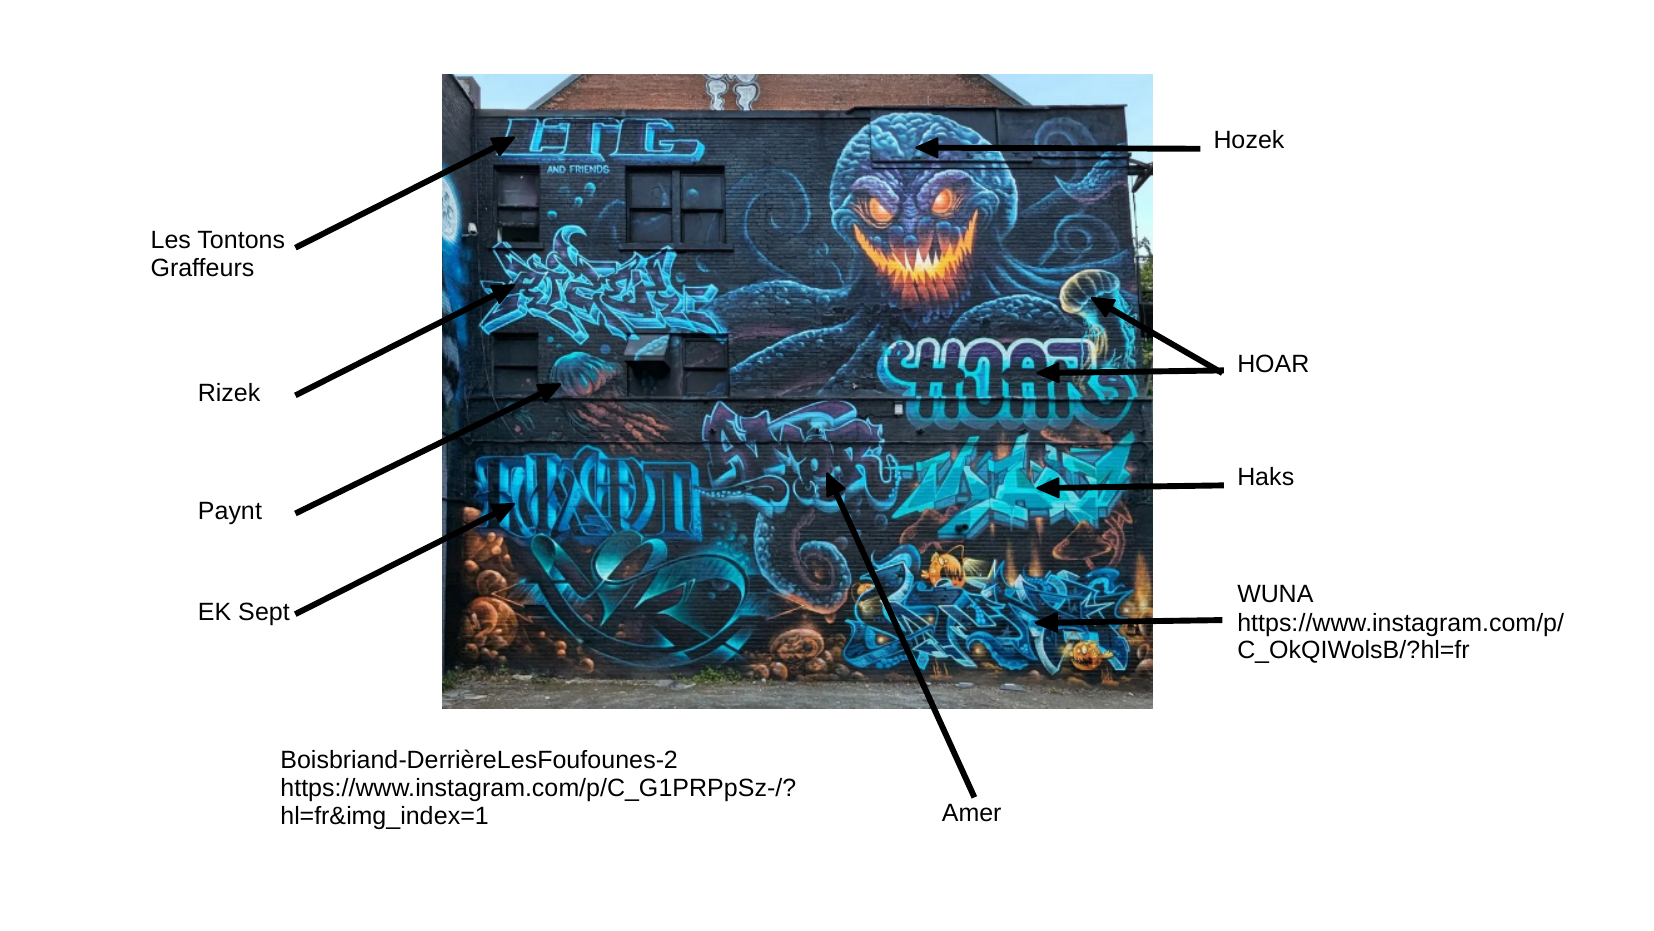

Hozek
Les Tontons Graffeurs
HOAR
Rizek
Haks
Paynt
WUNA
https://www.instagram.com/p/C_OkQIWolsB/?hl=fr
EK Sept
Boisbriand-DerrièreLesFoufounes-2
https://www.instagram.com/p/C_G1PRPpSz-/?hl=fr&img_index=1
Amer